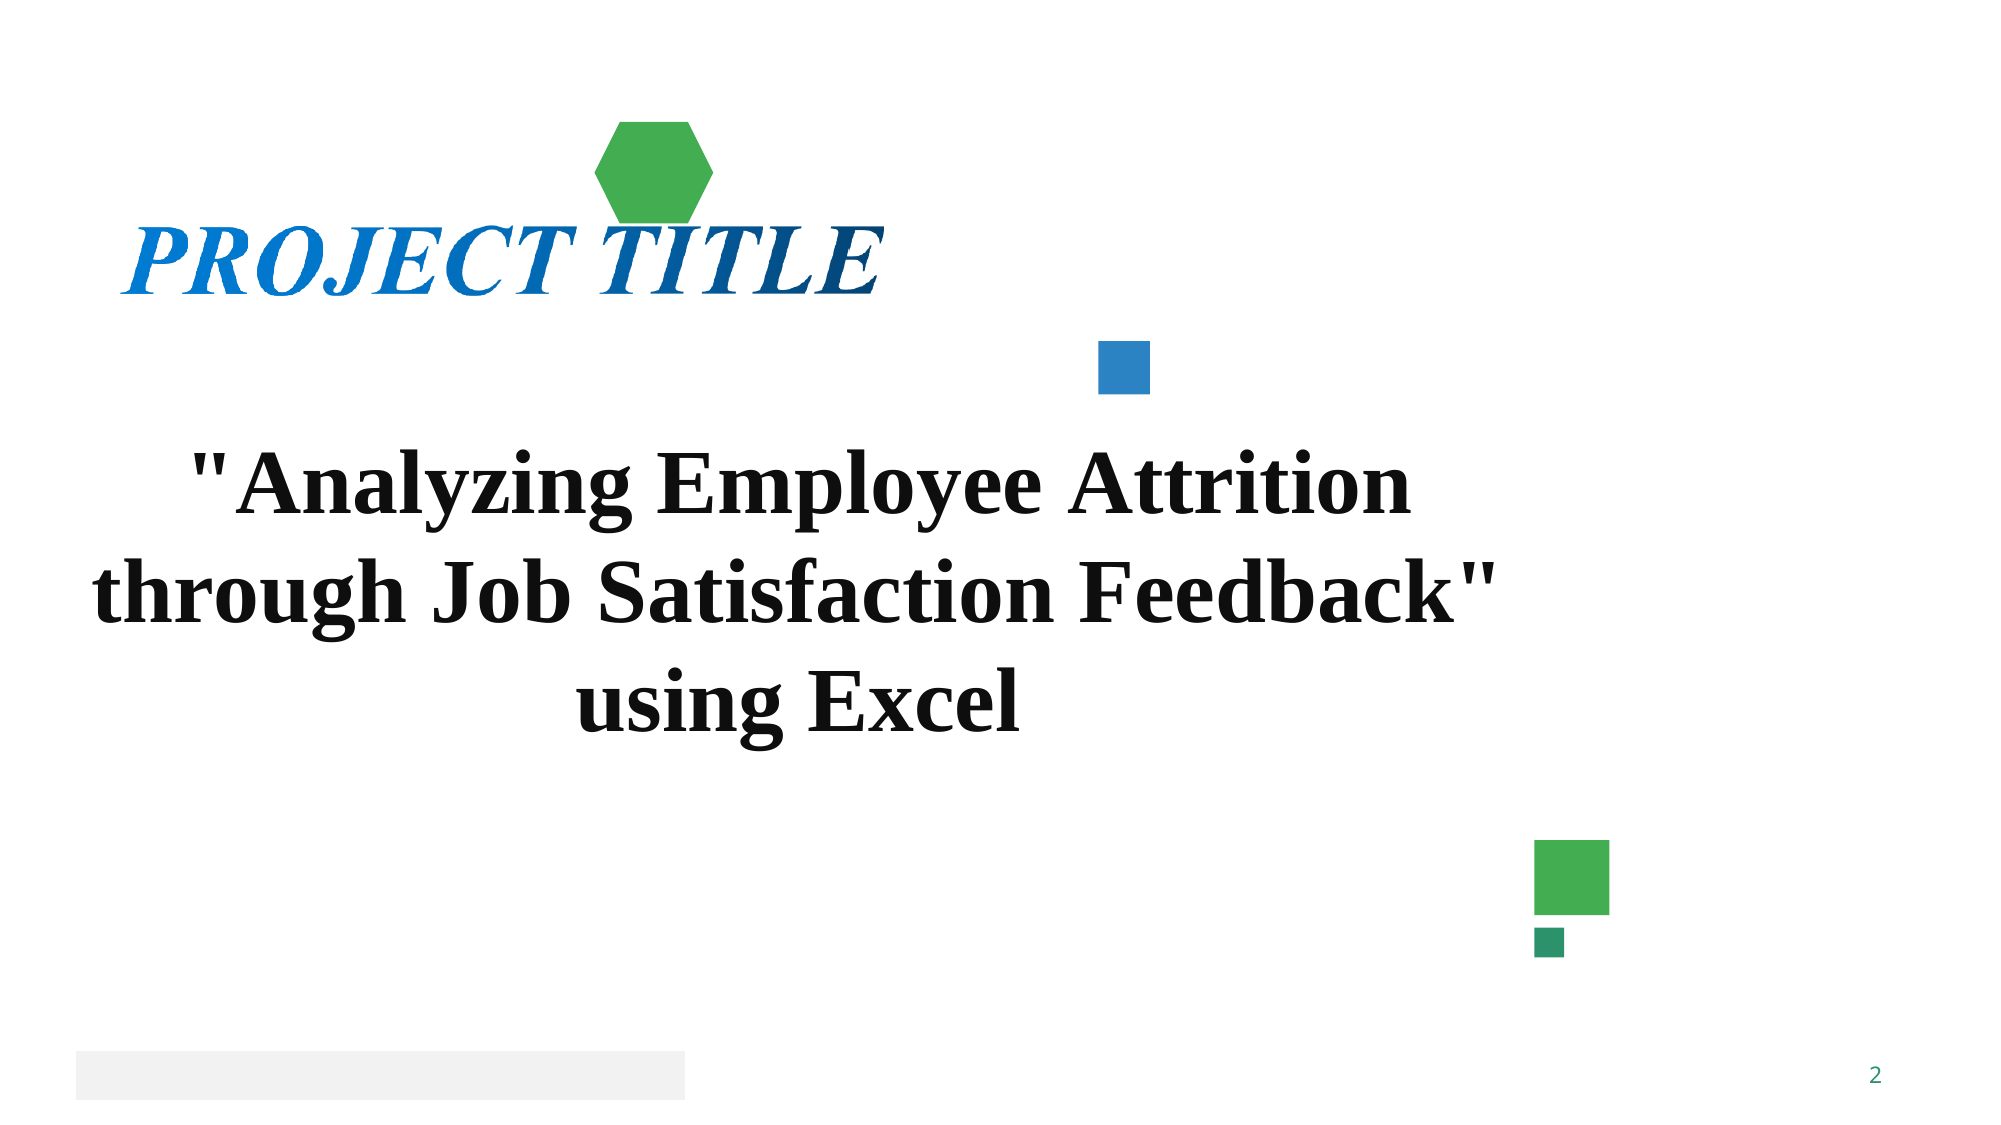

# "Analyzing Employee Attrition through Job Satisfaction Feedback" using Excel